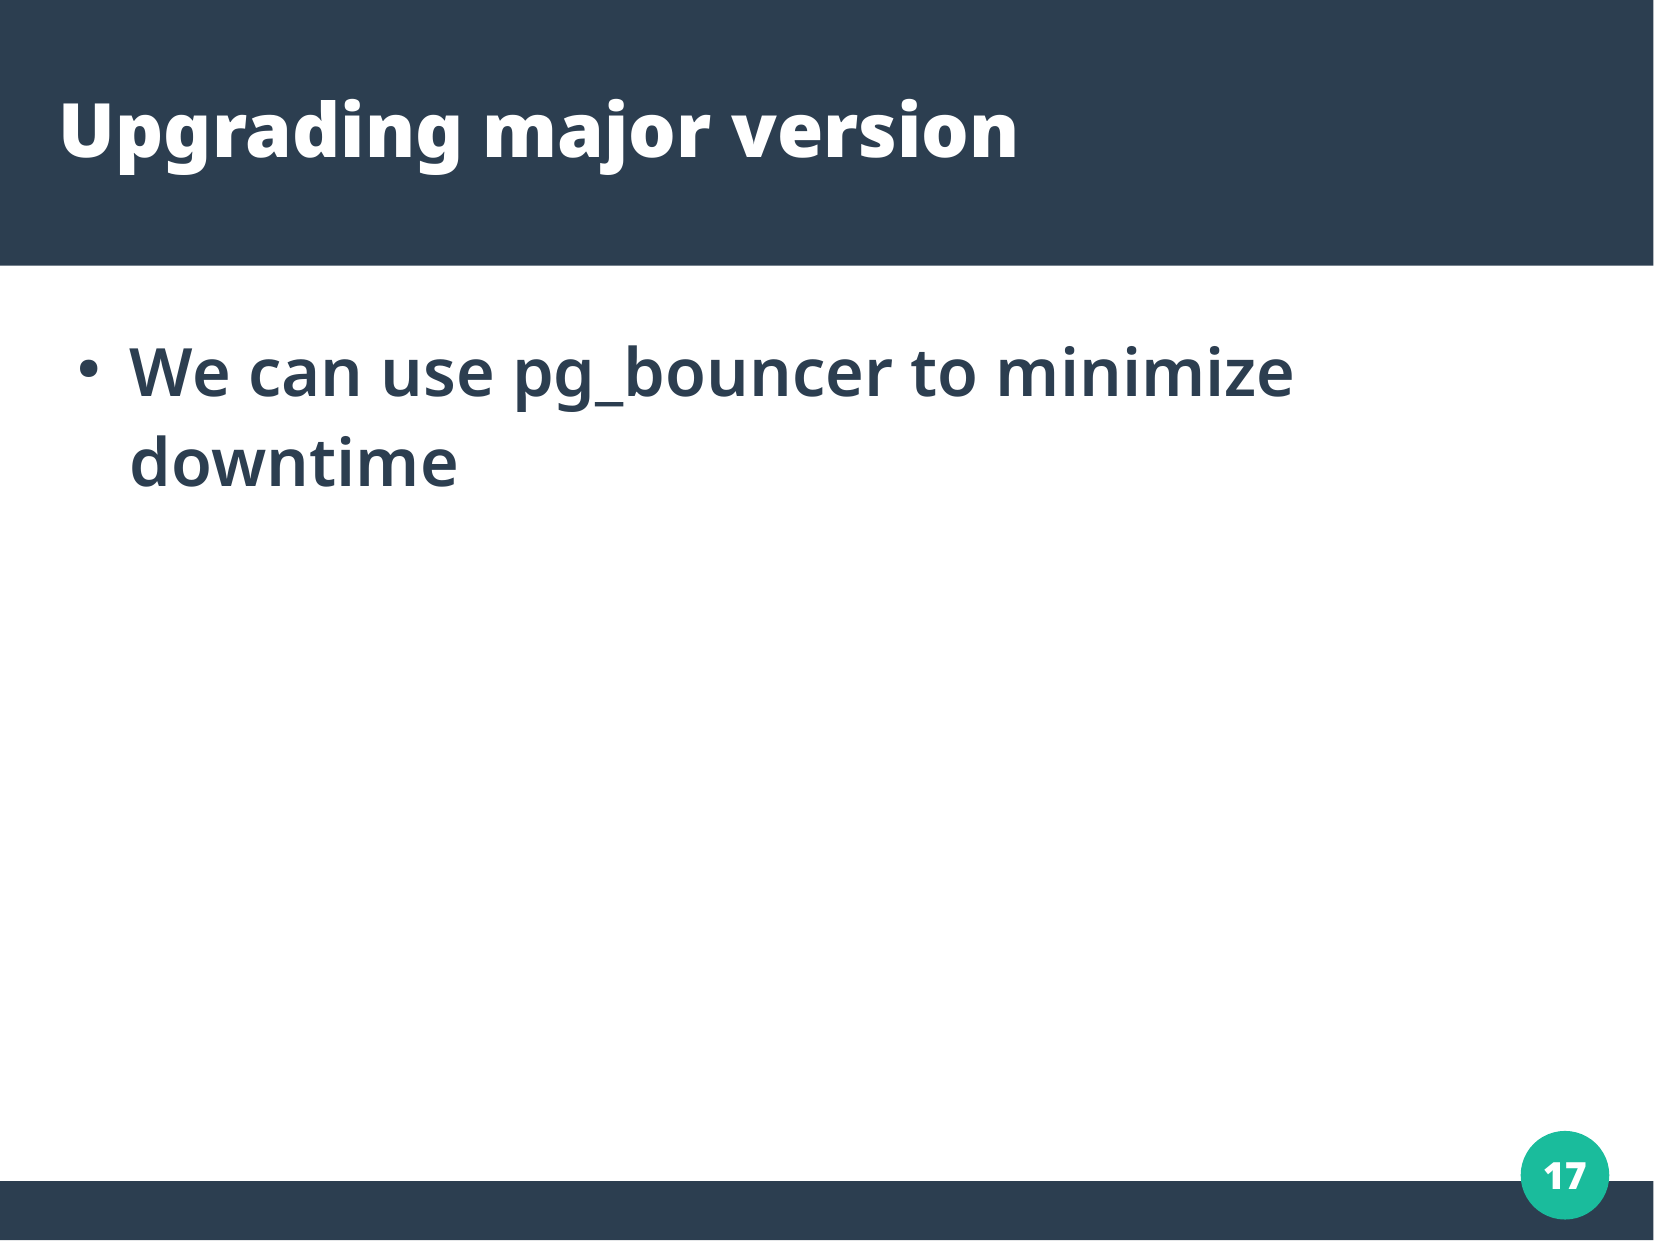

# Upgrading major version
We can use pg_bouncer to minimize downtime
17